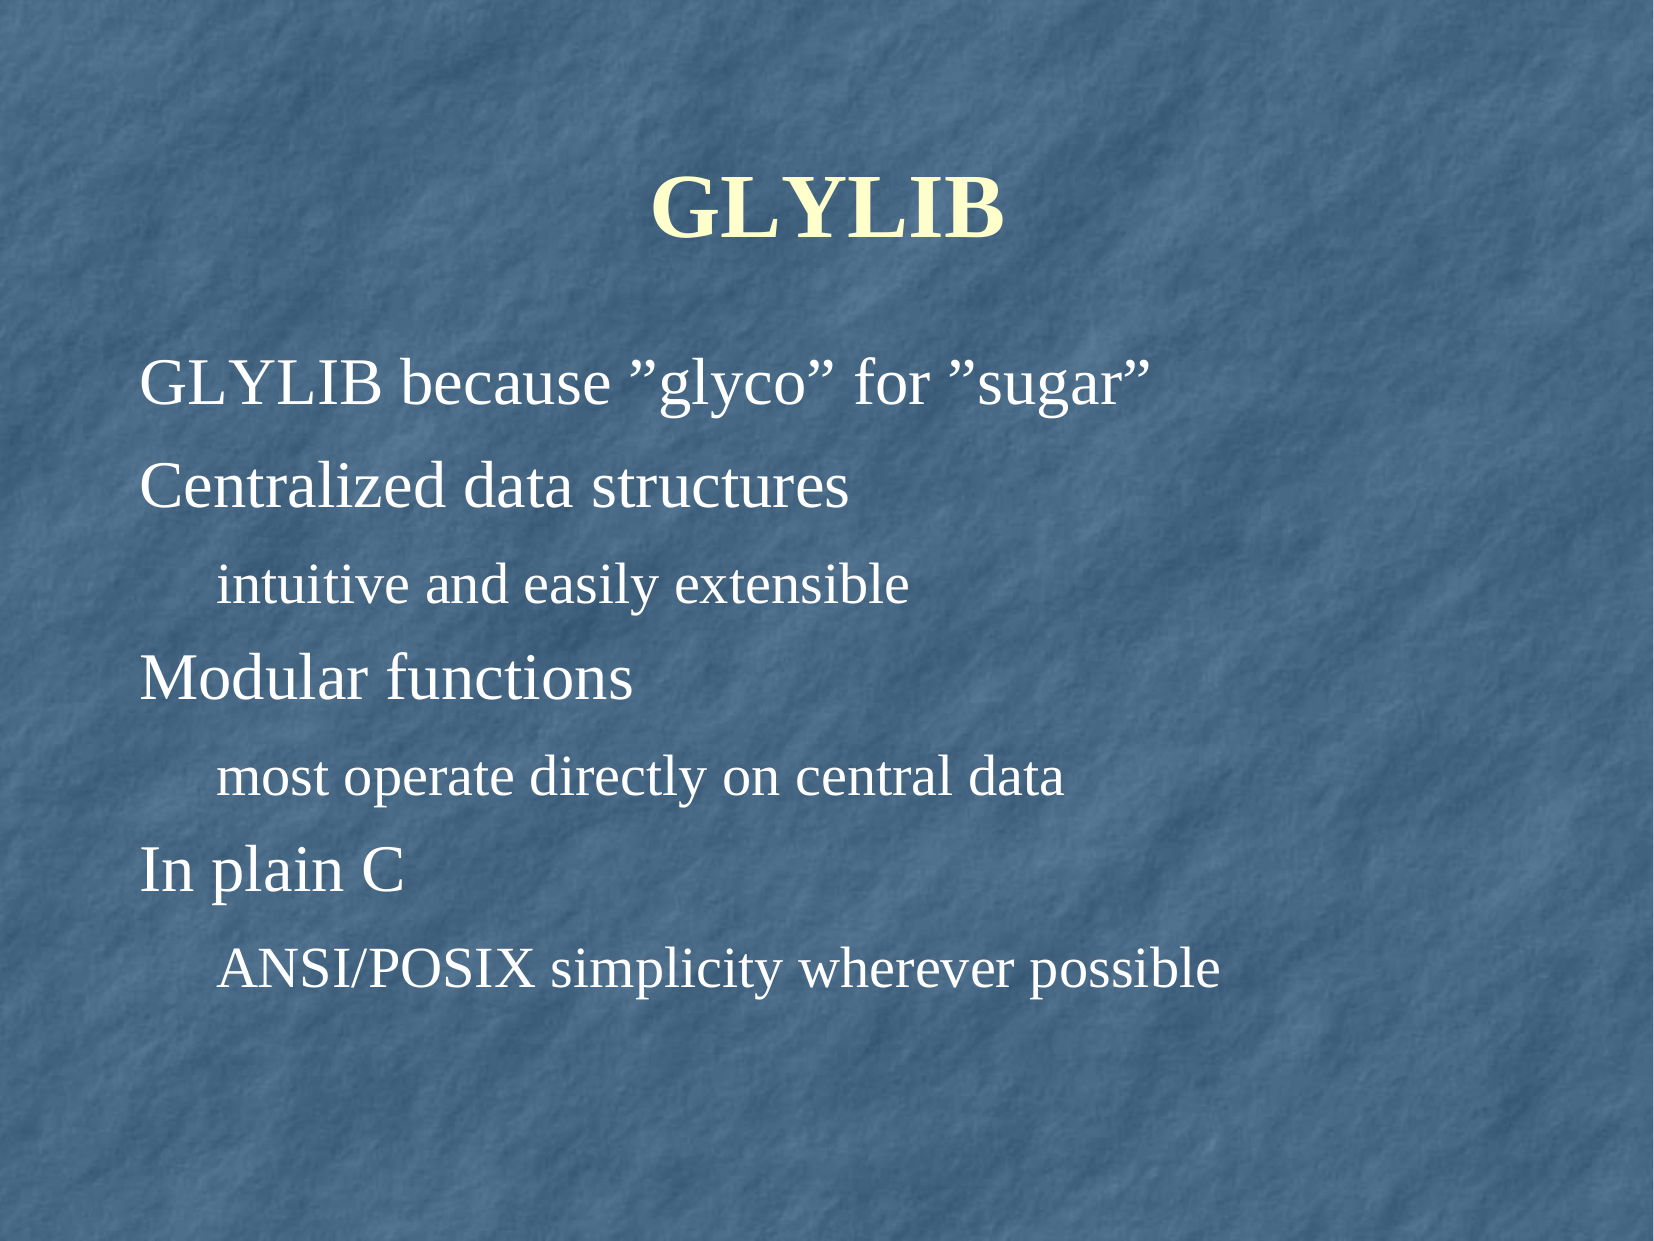

# GLYLIB
GLYLIB because ”glyco” for ”sugar”
Centralized data structures
intuitive and easily extensible
Modular functions
most operate directly on central data
In plain C
ANSI/POSIX simplicity wherever possible